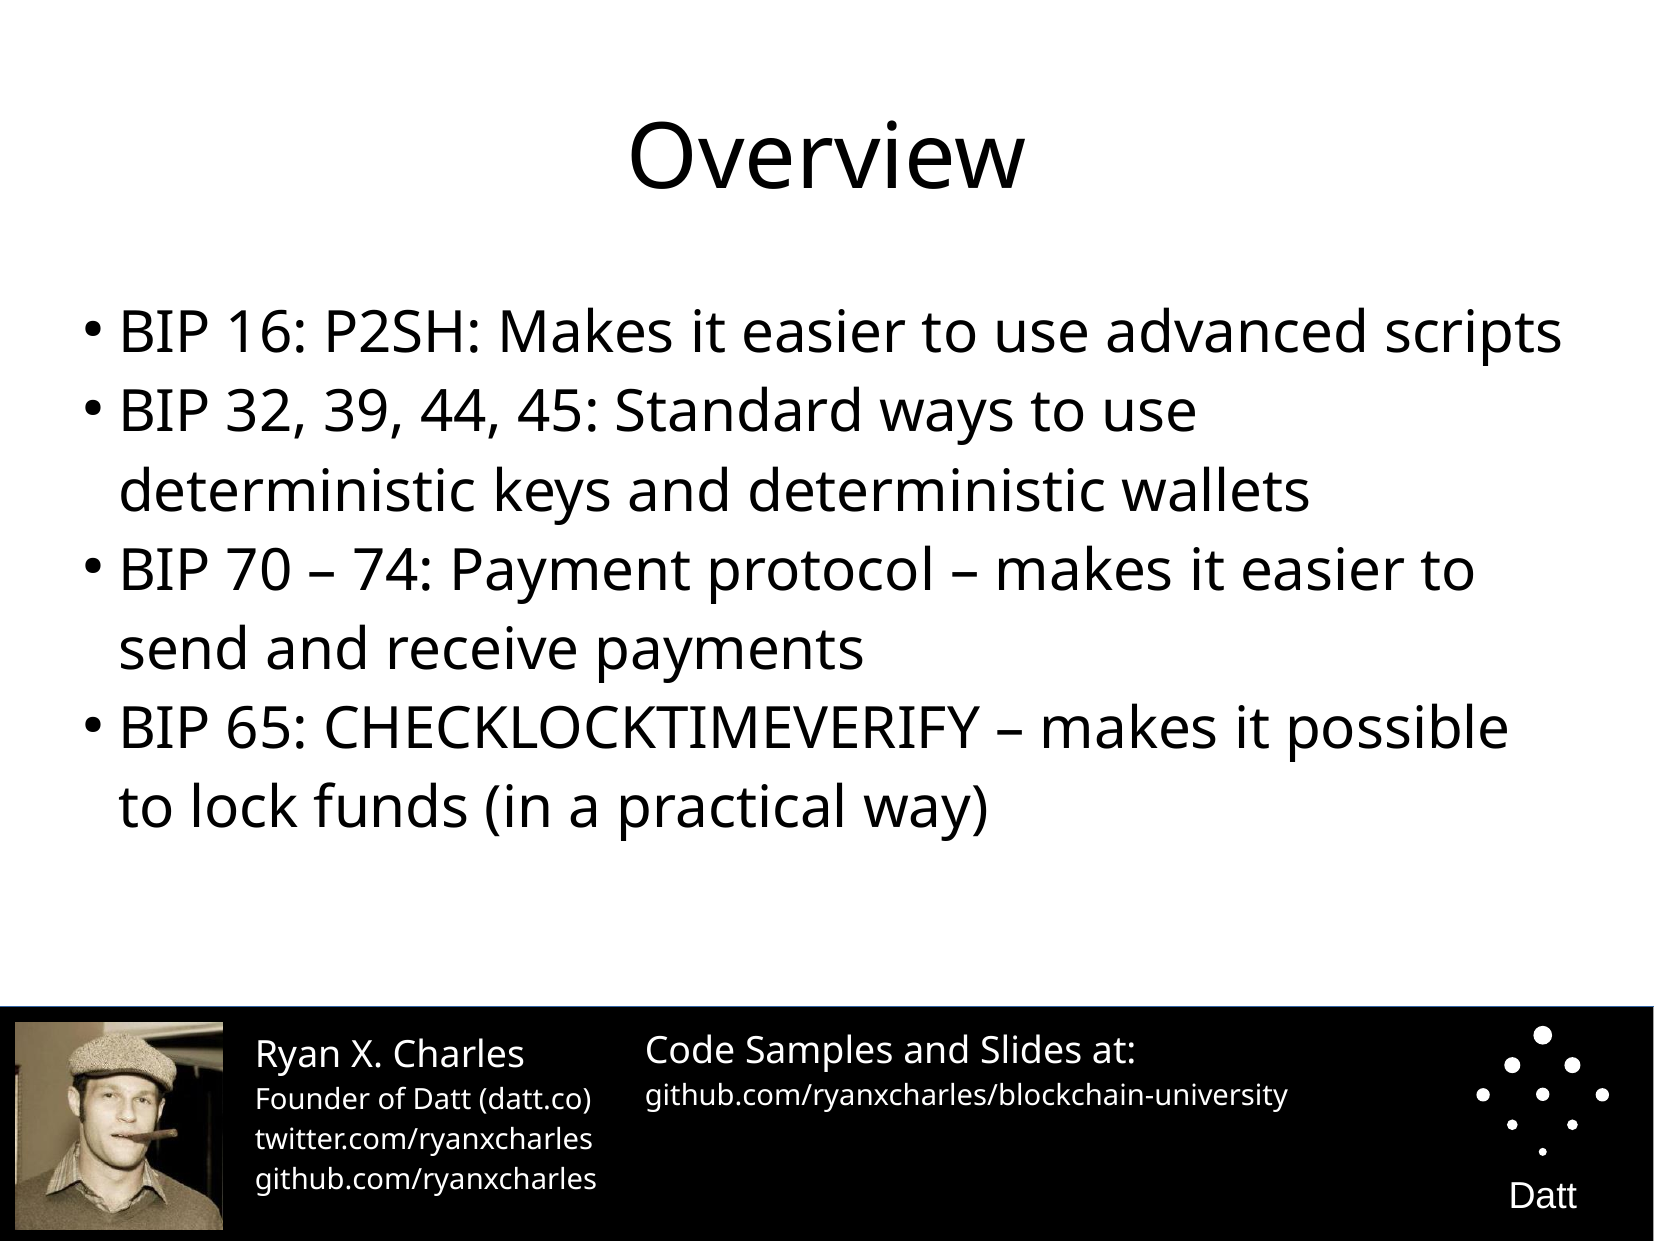

Overview
# BIP 16: P2SH: Makes it easier to use advanced scripts
BIP 32, 39, 44, 45: Standard ways to use deterministic keys and deterministic wallets
BIP 70 – 74: Payment protocol – makes it easier to send and receive payments
BIP 65: CHECKLOCKTIMEVERIFY – makes it possible to lock funds (in a practical way)
Code Samples and Slides at:
github.com/ryanxcharles/blockchain-university
Ryan X. Charles
Founder of Datt (datt.co)
twitter.com/ryanxcharles
github.com/ryanxcharles
Datt